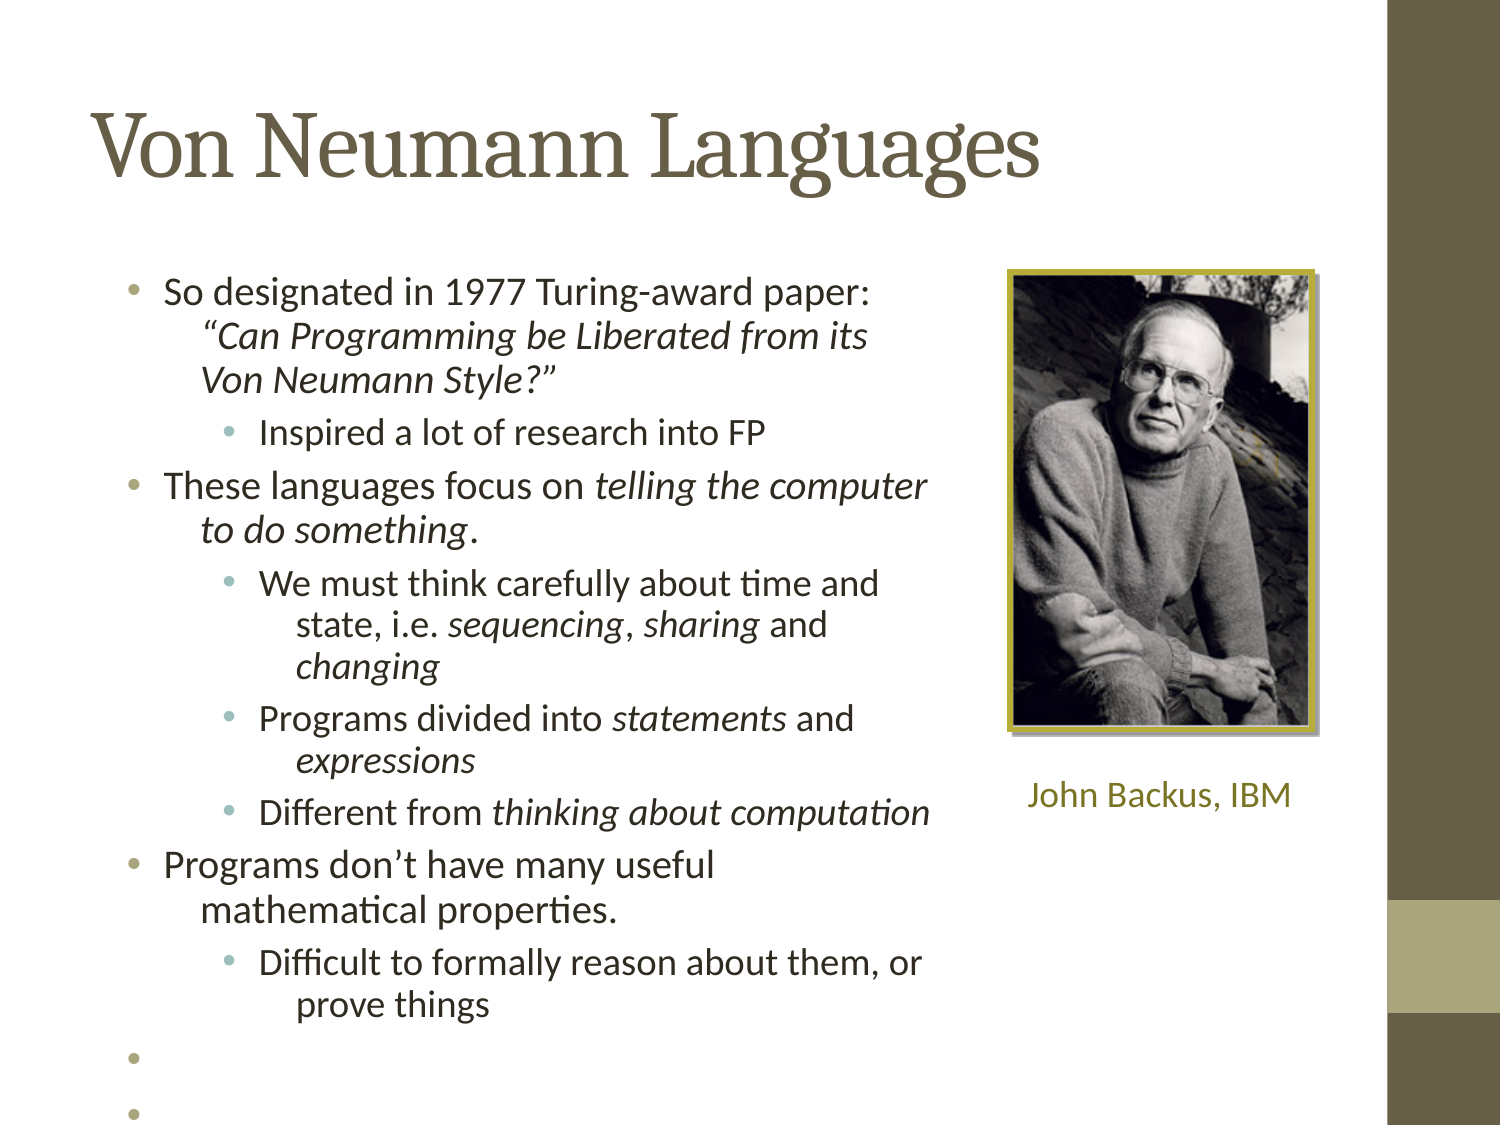

# Von Neumann Languages
So designated in 1977 Turing-award paper: “Can Programming be Liberated from its Von Neumann Style?”
Inspired a lot of research into FP
These languages focus on telling the computer to do something.
We must think carefully about time and state, i.e. sequencing, sharing and changing
Programs divided into statements and expressions
Different from thinking about computation
Programs don’t have many useful mathematical properties.
Difficult to formally reason about them, or prove things
John Backus, IBM